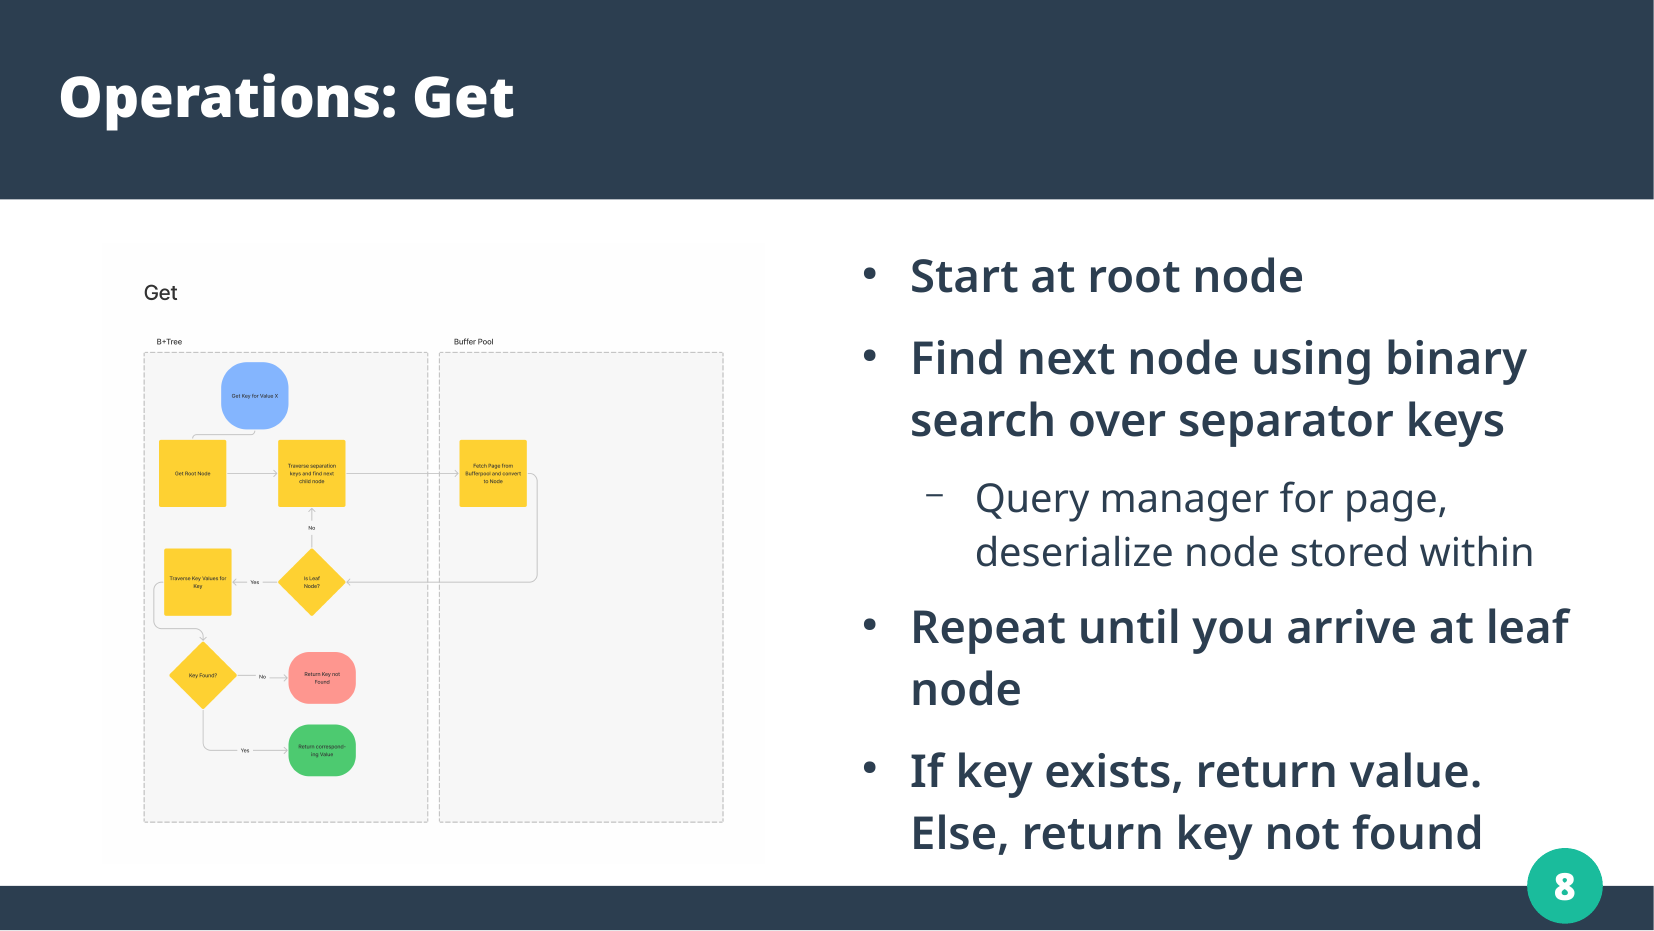

# Operations: Get
Start at root node
Find next node using binary search over separator keys
Query manager for page, deserialize node stored within
Repeat until you arrive at leaf node
If key exists, return value. Else, return key not found